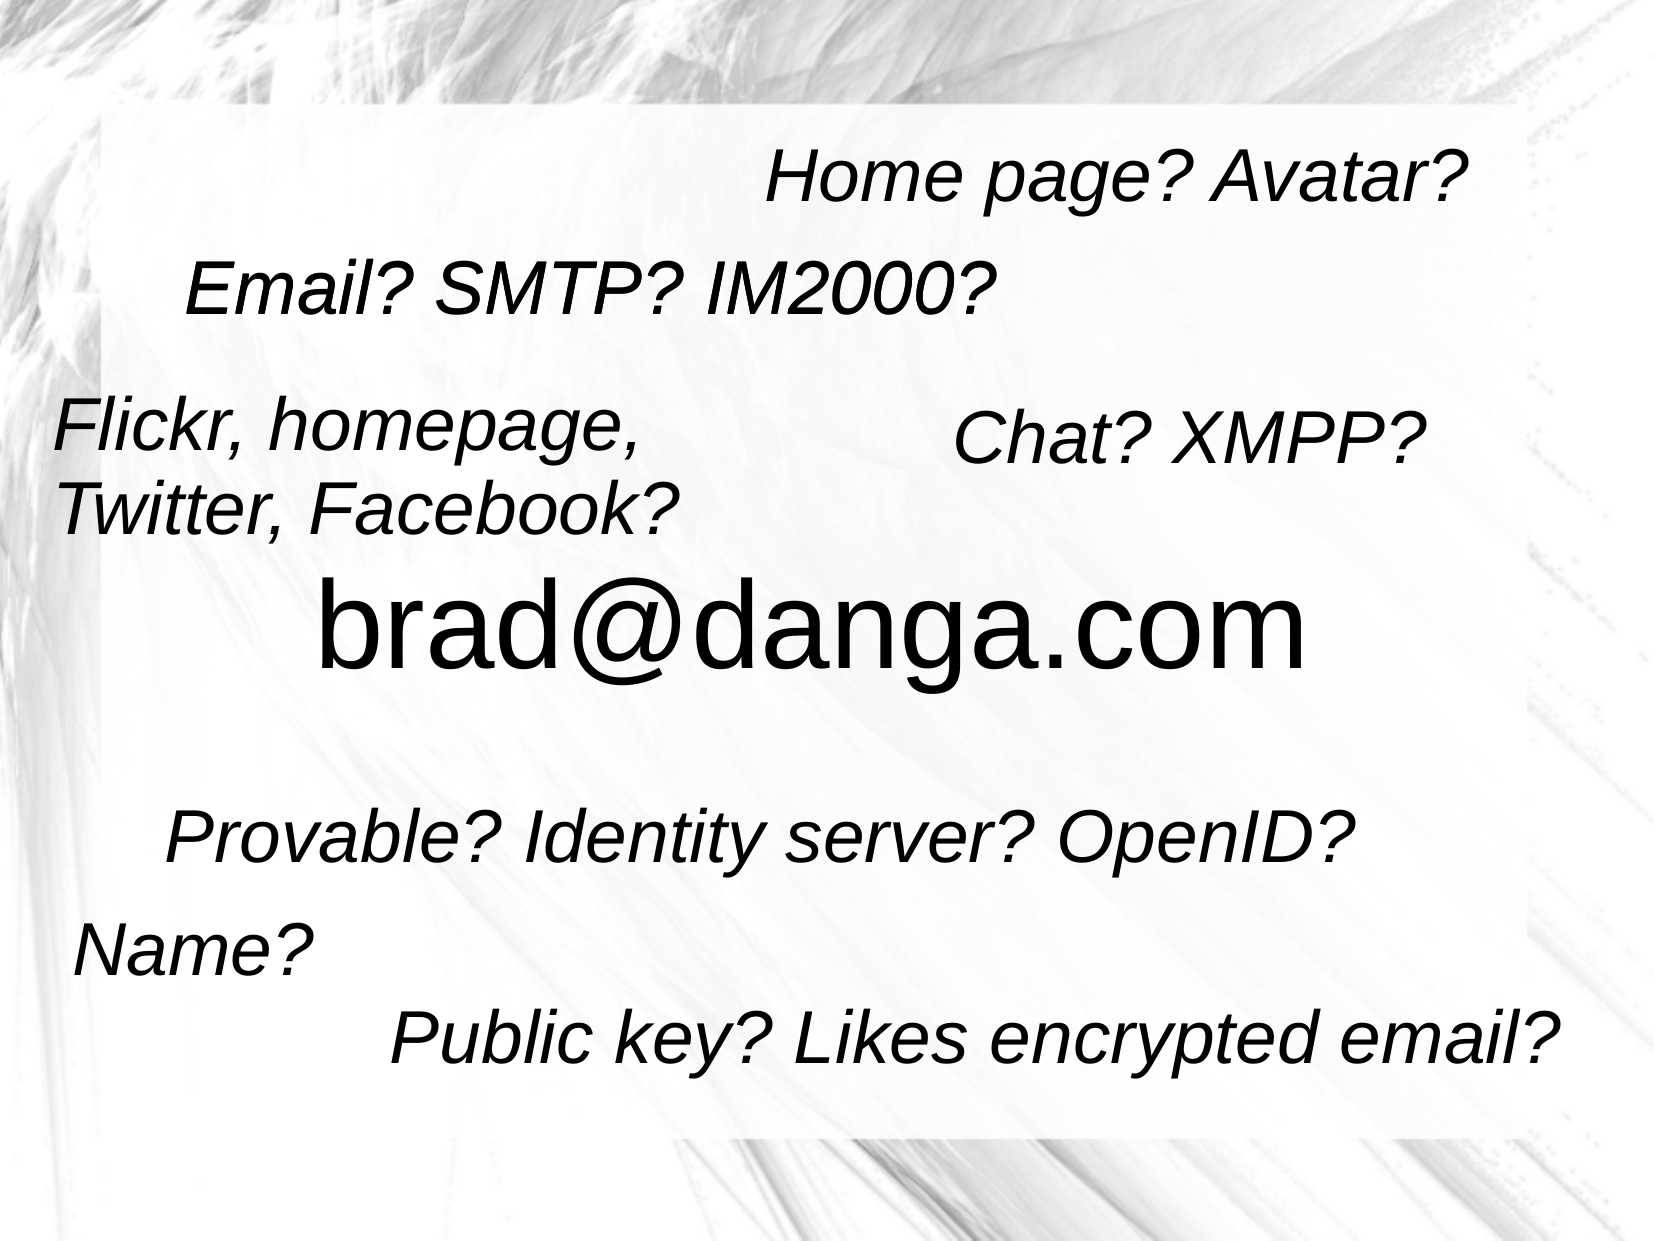

# brad@danga.com
Home page? Avatar?
Email? SMTP? IM2000?
Email? SMTP? IM2000?
Flickr, homepage,
Twitter, Facebook?
Chat? XMPP?
Provable? Identity server? OpenID?
Name?
Public key? Likes encrypted email?